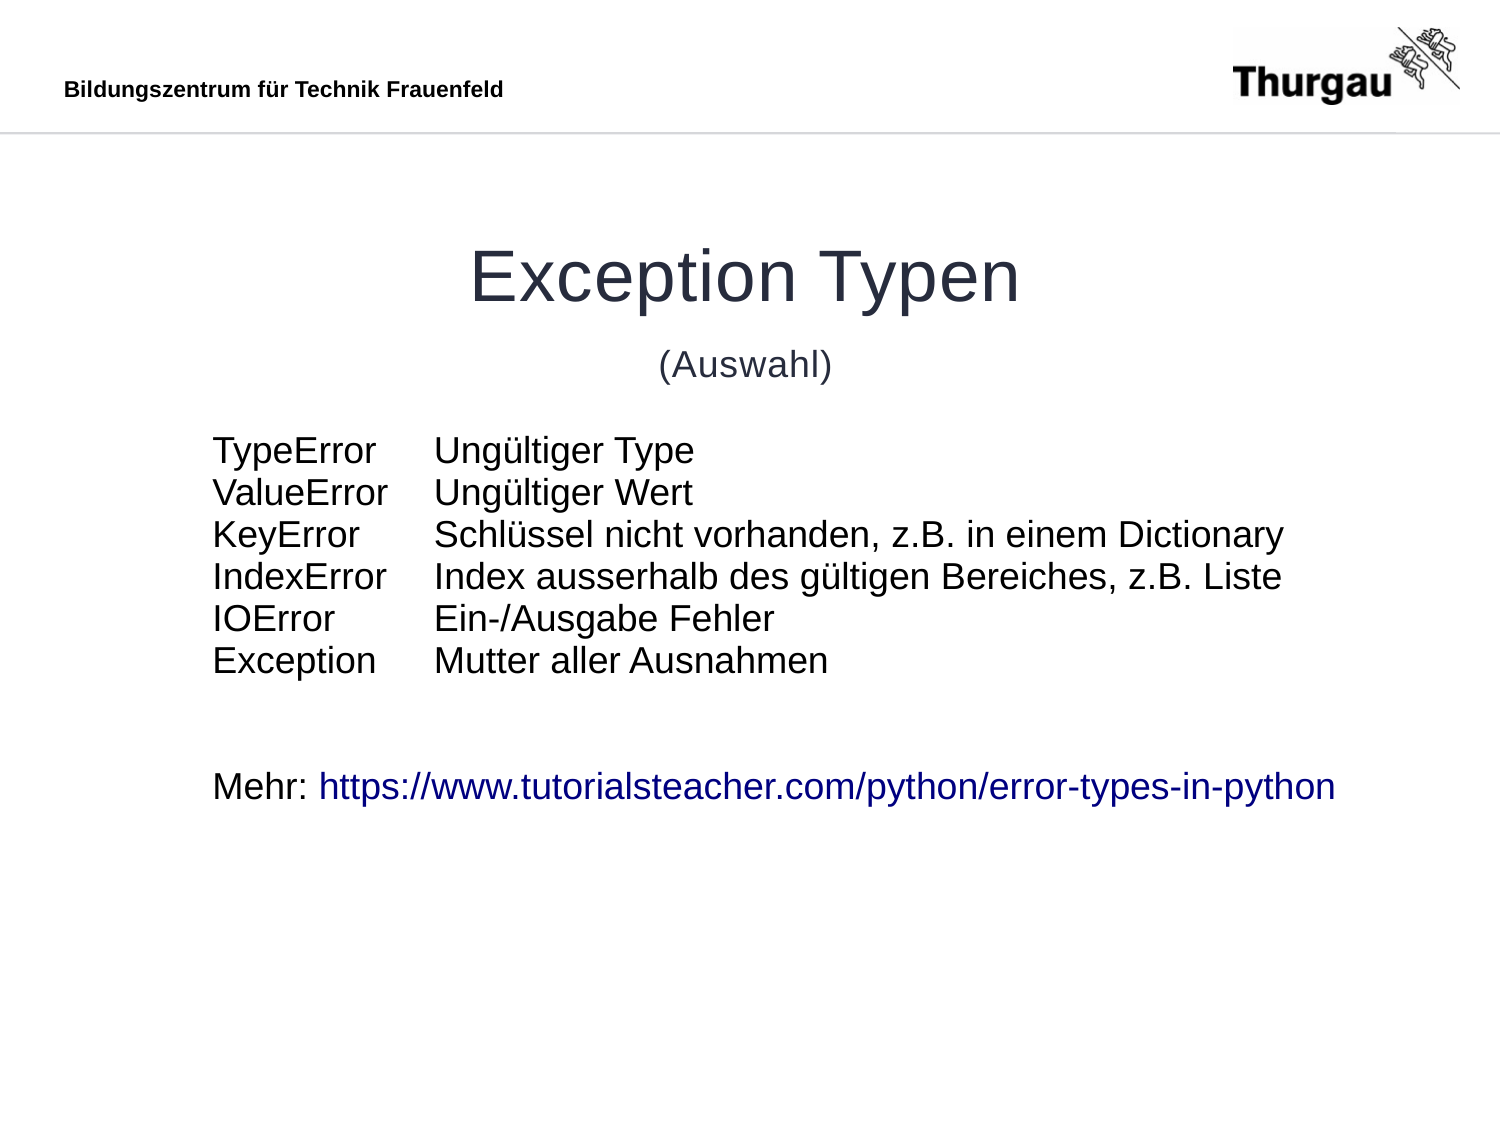

Bildungszentrum für Technik Frauenfeld
Exception Typen
(Auswahl)
TypeError	Ungültiger Type
ValueError	Ungültiger Wert
KeyError	Schlüssel nicht vorhanden, z.B. in einem Dictionary
IndexError	Index ausserhalb des gültigen Bereiches, z.B. Liste
IOError		Ein-/Ausgabe Fehler
Exception	Mutter aller Ausnahmen
Mehr: https://www.tutorialsteacher.com/python/error-types-in-python